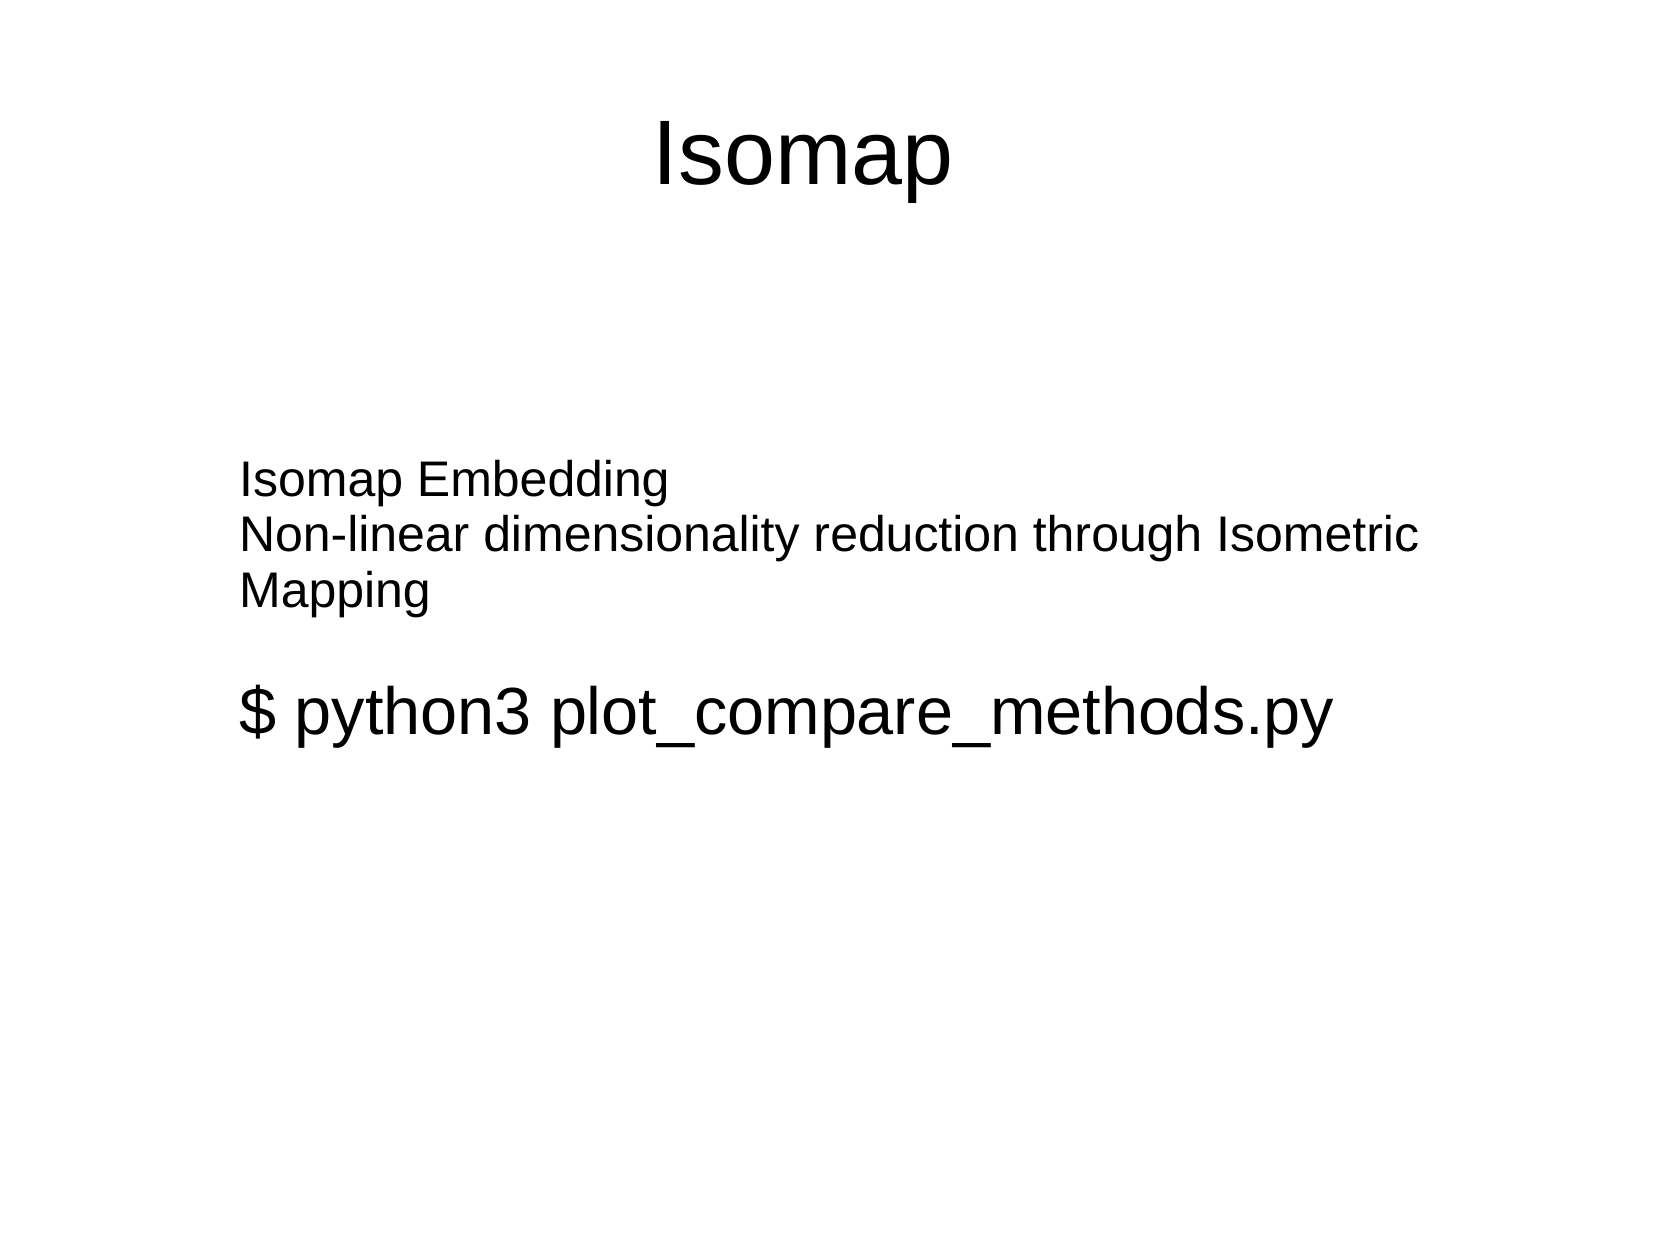

# Isomap
Isomap Embedding
Non-linear dimensionality reduction through Isometric Mapping
$ python3 plot_compare_methods.py